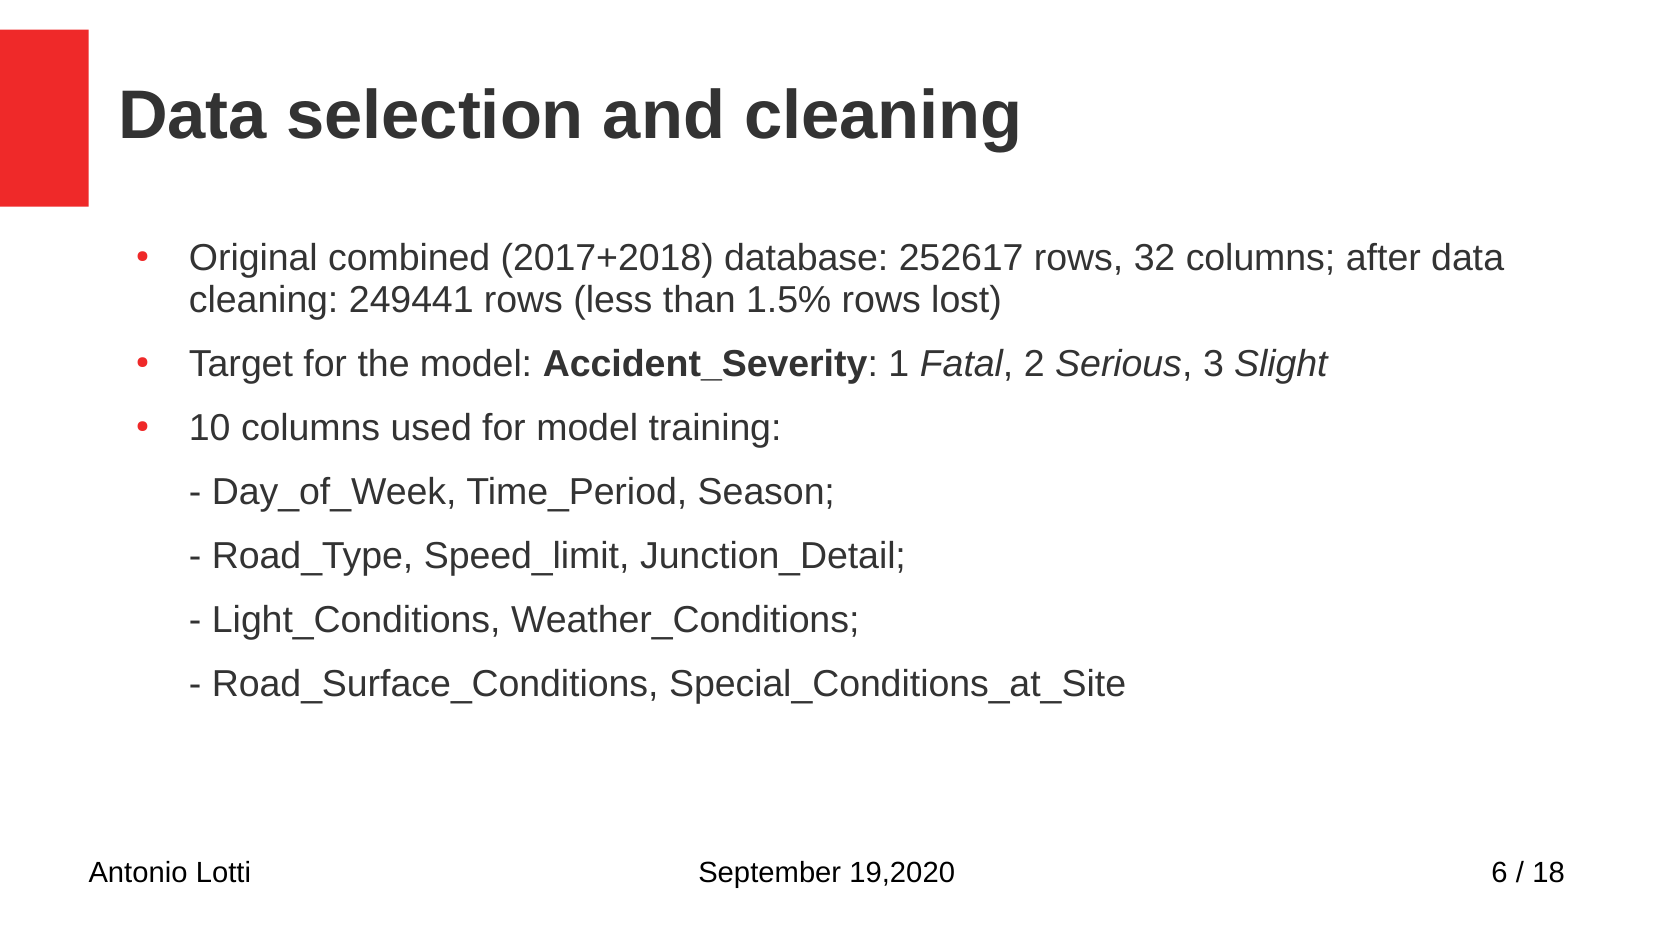

# Data selection and cleaning
Original combined (2017+2018) database: 252617 rows, 32 columns; after data cleaning: 249441 rows (less than 1.5% rows lost)
Target for the model: Accident_Severity: 1 Fatal, 2 Serious, 3 Slight
10 columns used for model training:
- Day_of_Week, Time_Period, Season;
- Road_Type, Speed_limit, Junction_Detail;
- Light_Conditions, Weather_Conditions;
- Road_Surface_Conditions, Special_Conditions_at_Site
6